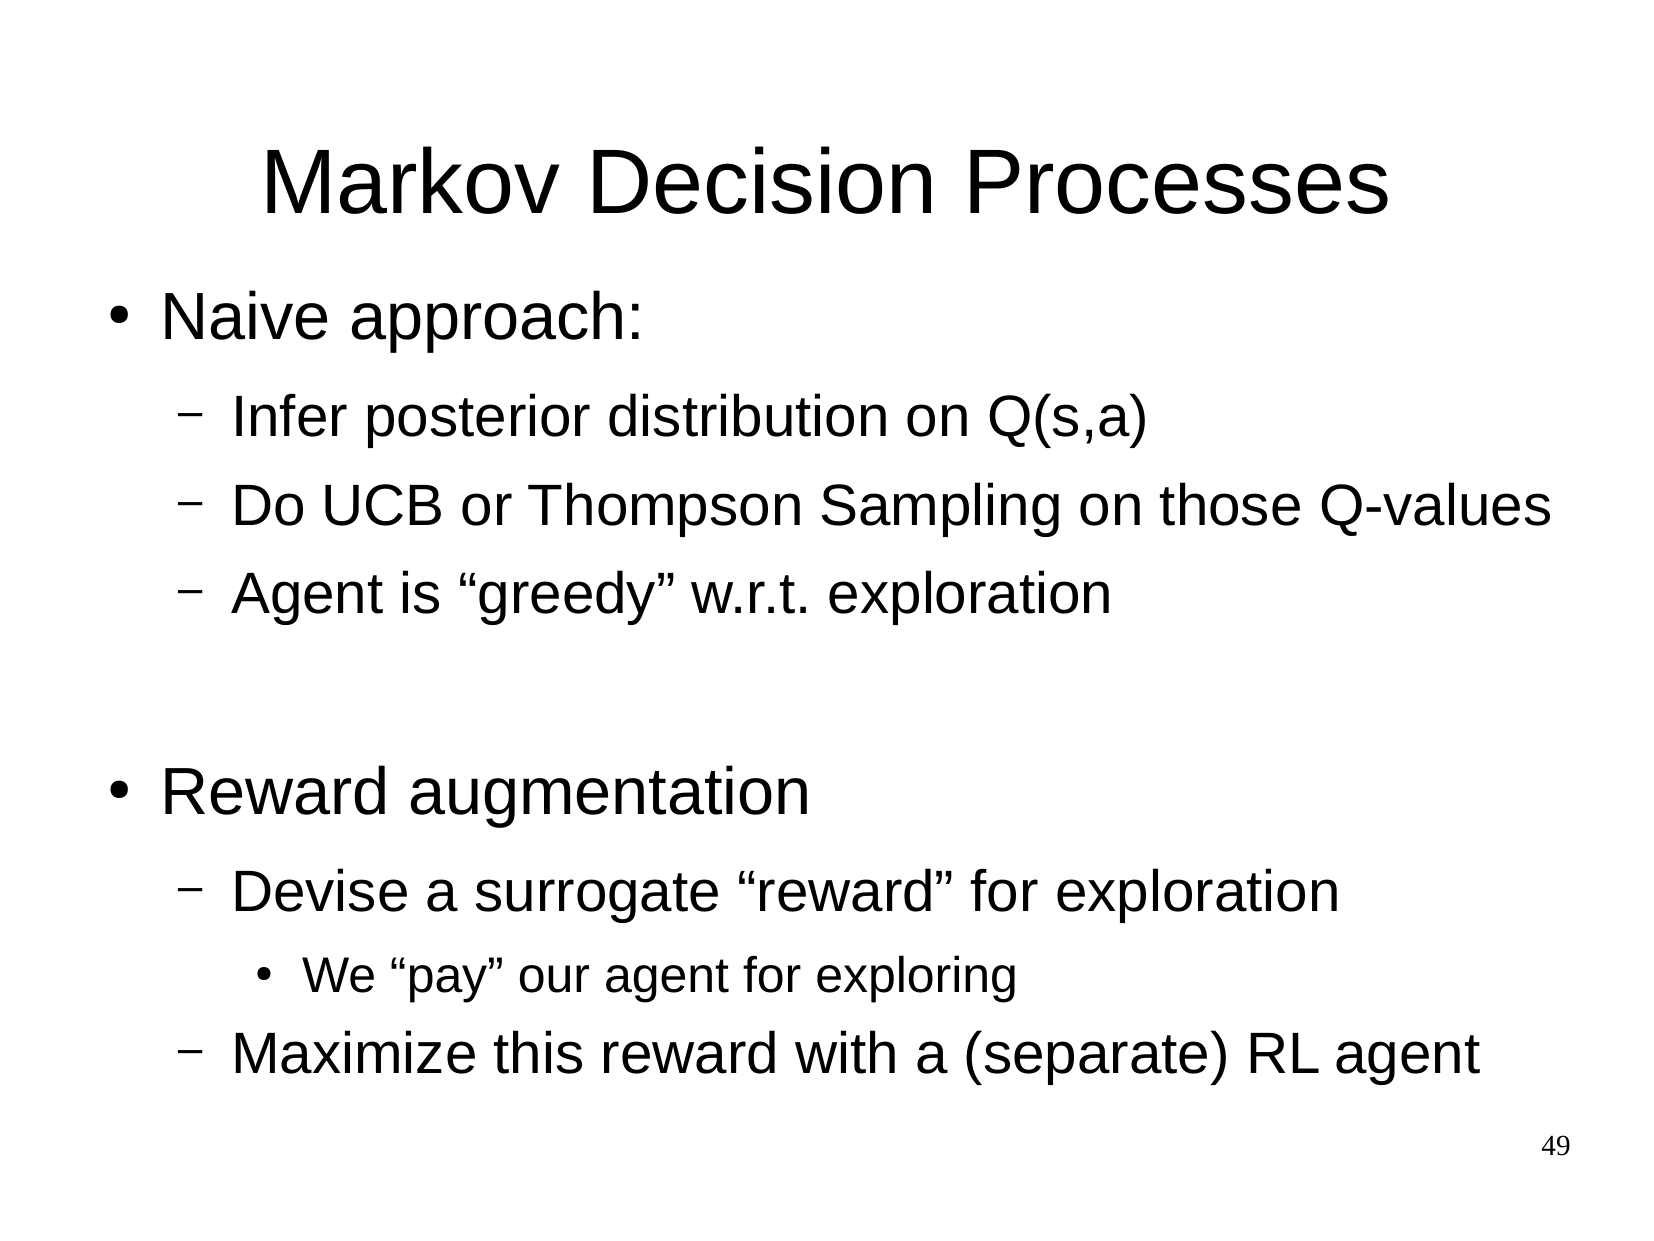

# Markov Decision Processes
Naive approach:
Infer posterior distribution on Q(s,a)
Do UCB or Thompson Sampling on those Q-values
Agent is “greedy” w.r.t. exploration
Reward augmentation
Devise a surrogate “reward” for exploration
We “pay” our agent for exploring
Maximize this reward with a (separate) RL agent
49